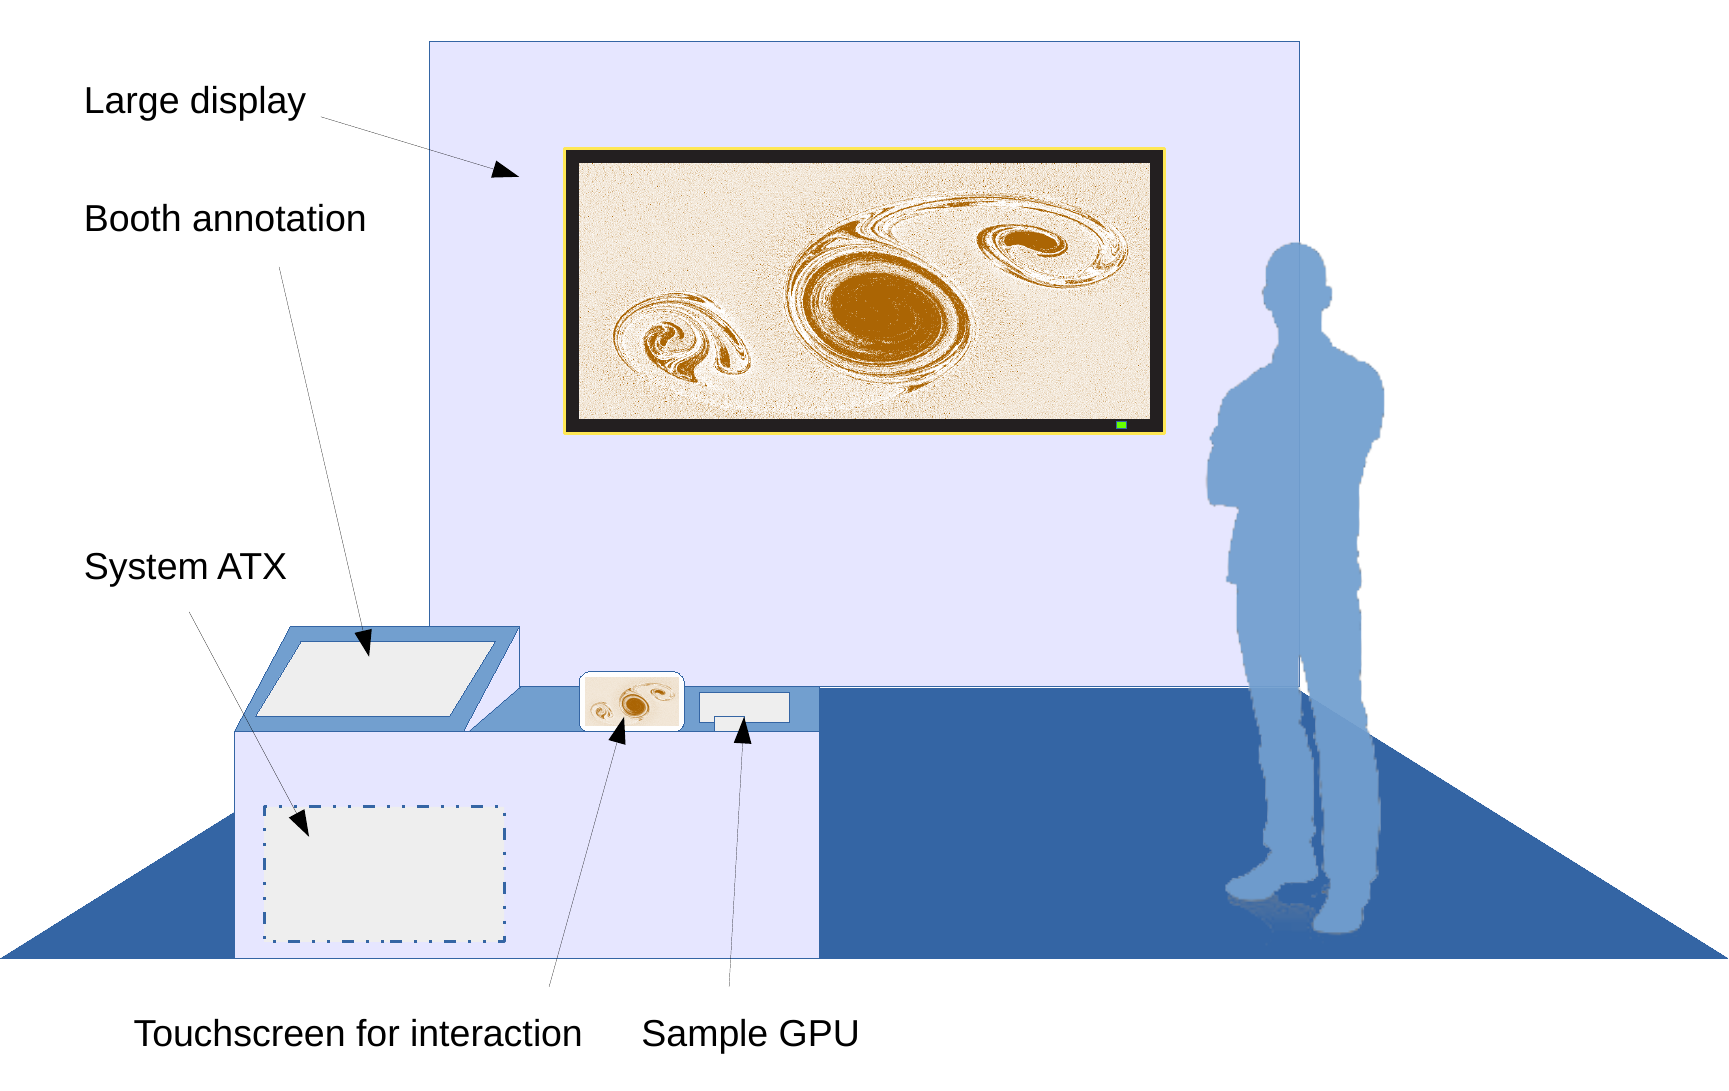

Large display
Booth annotation
System ATX
Touchscreen for interaction
Sample GPU